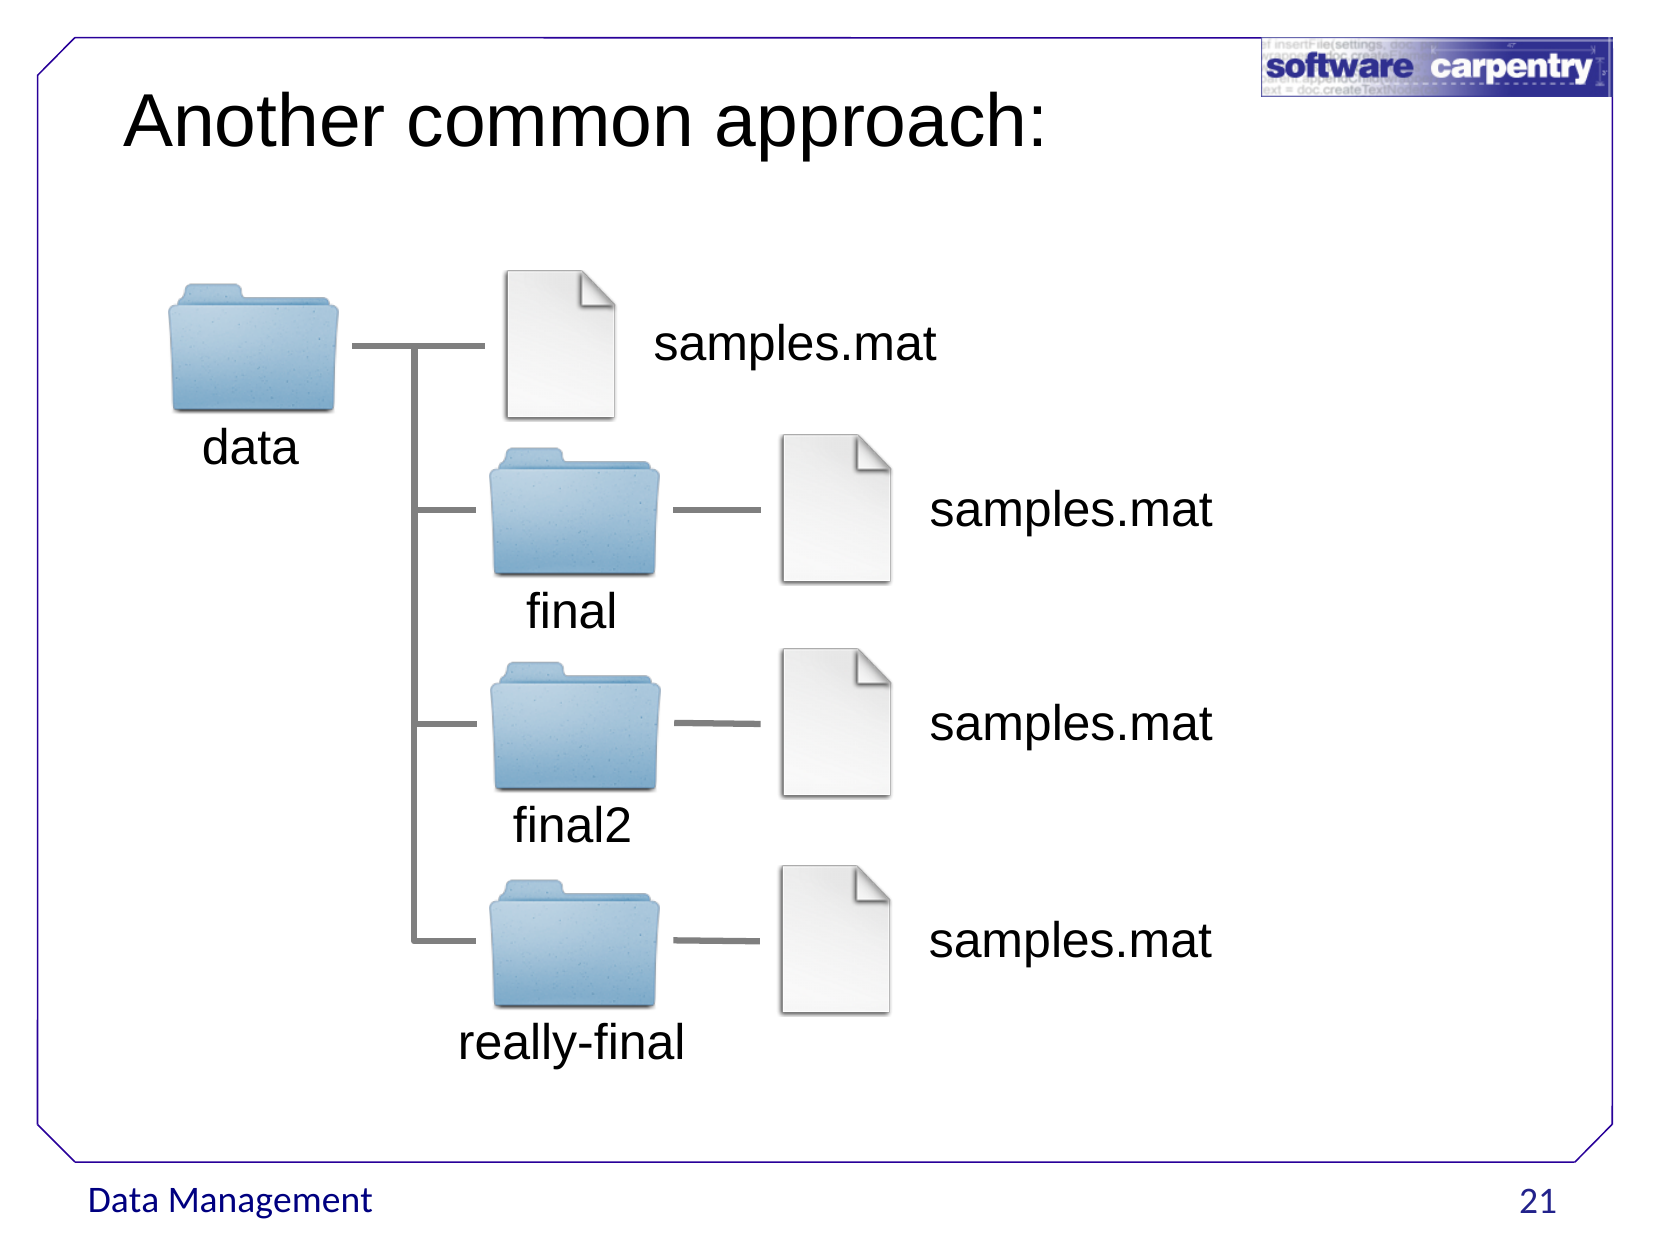

Another common approach:
samples.mat
data
samples.mat
final
samples.mat
final2
samples.mat
really-final